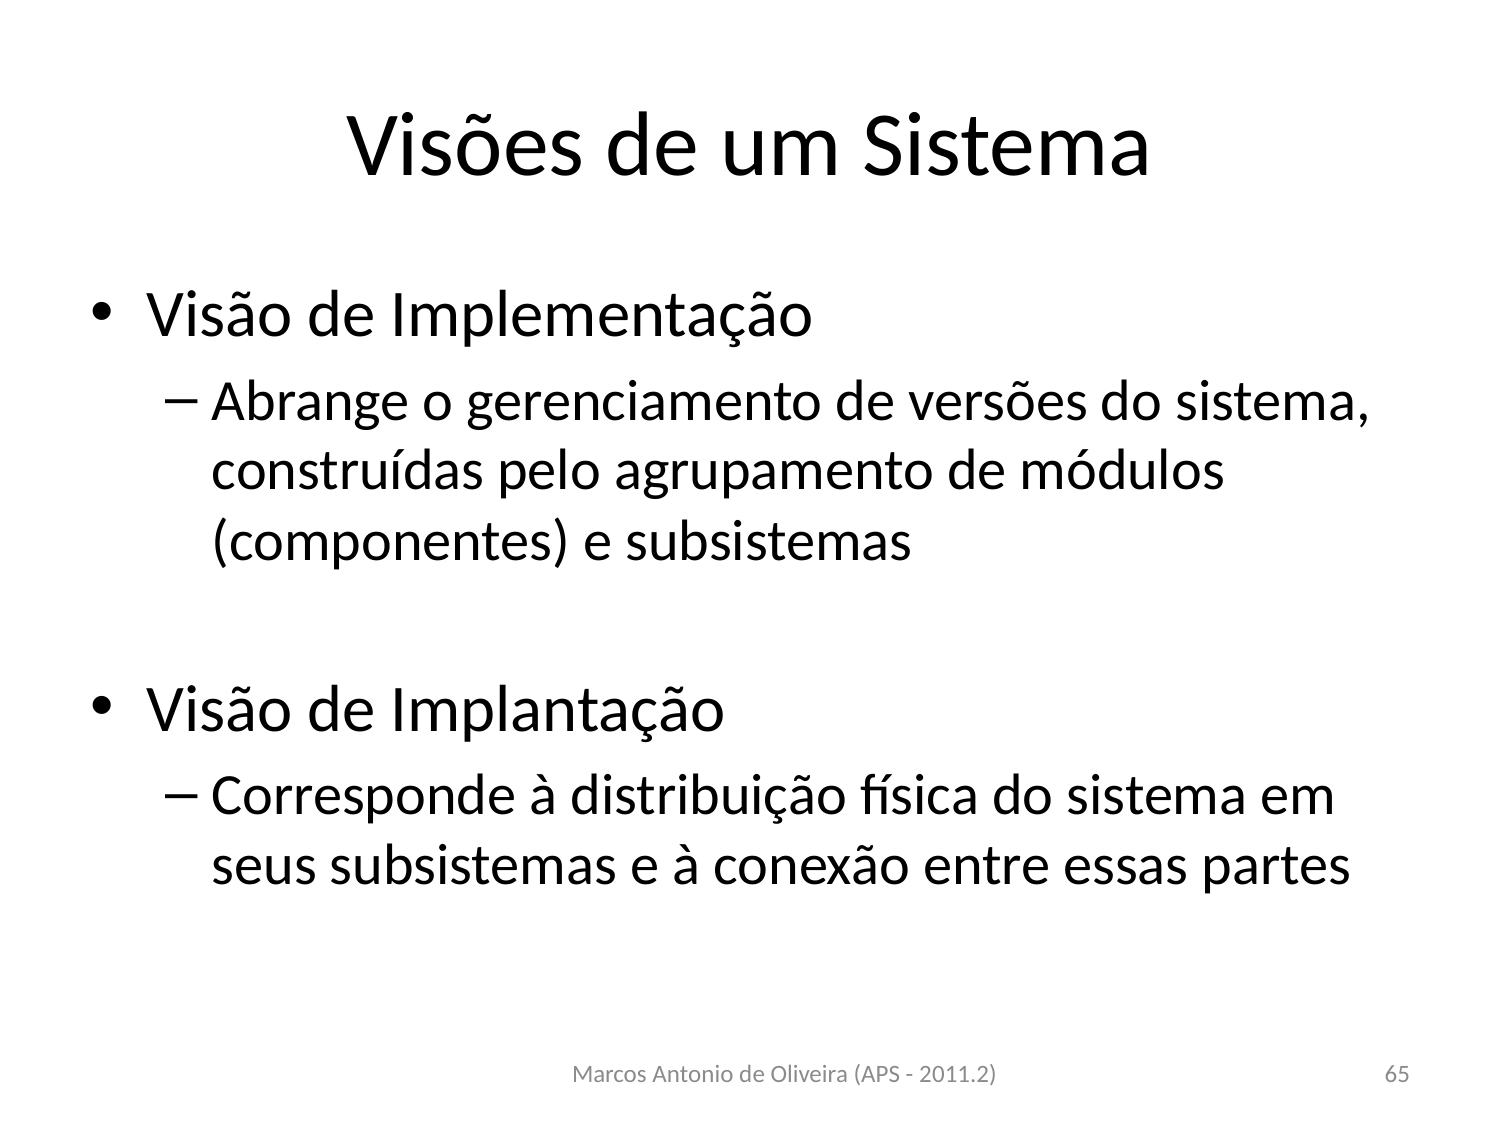

# Visões de um Sistema
Visão de Implementação
Abrange o gerenciamento de versões do sistema, construídas pelo agrupamento de módulos (componentes) e subsistemas
Visão de Implantação
Corresponde à distribuição física do sistema em seus subsistemas e à conexão entre essas partes
Marcos Antonio de Oliveira (APS - 2011.2)